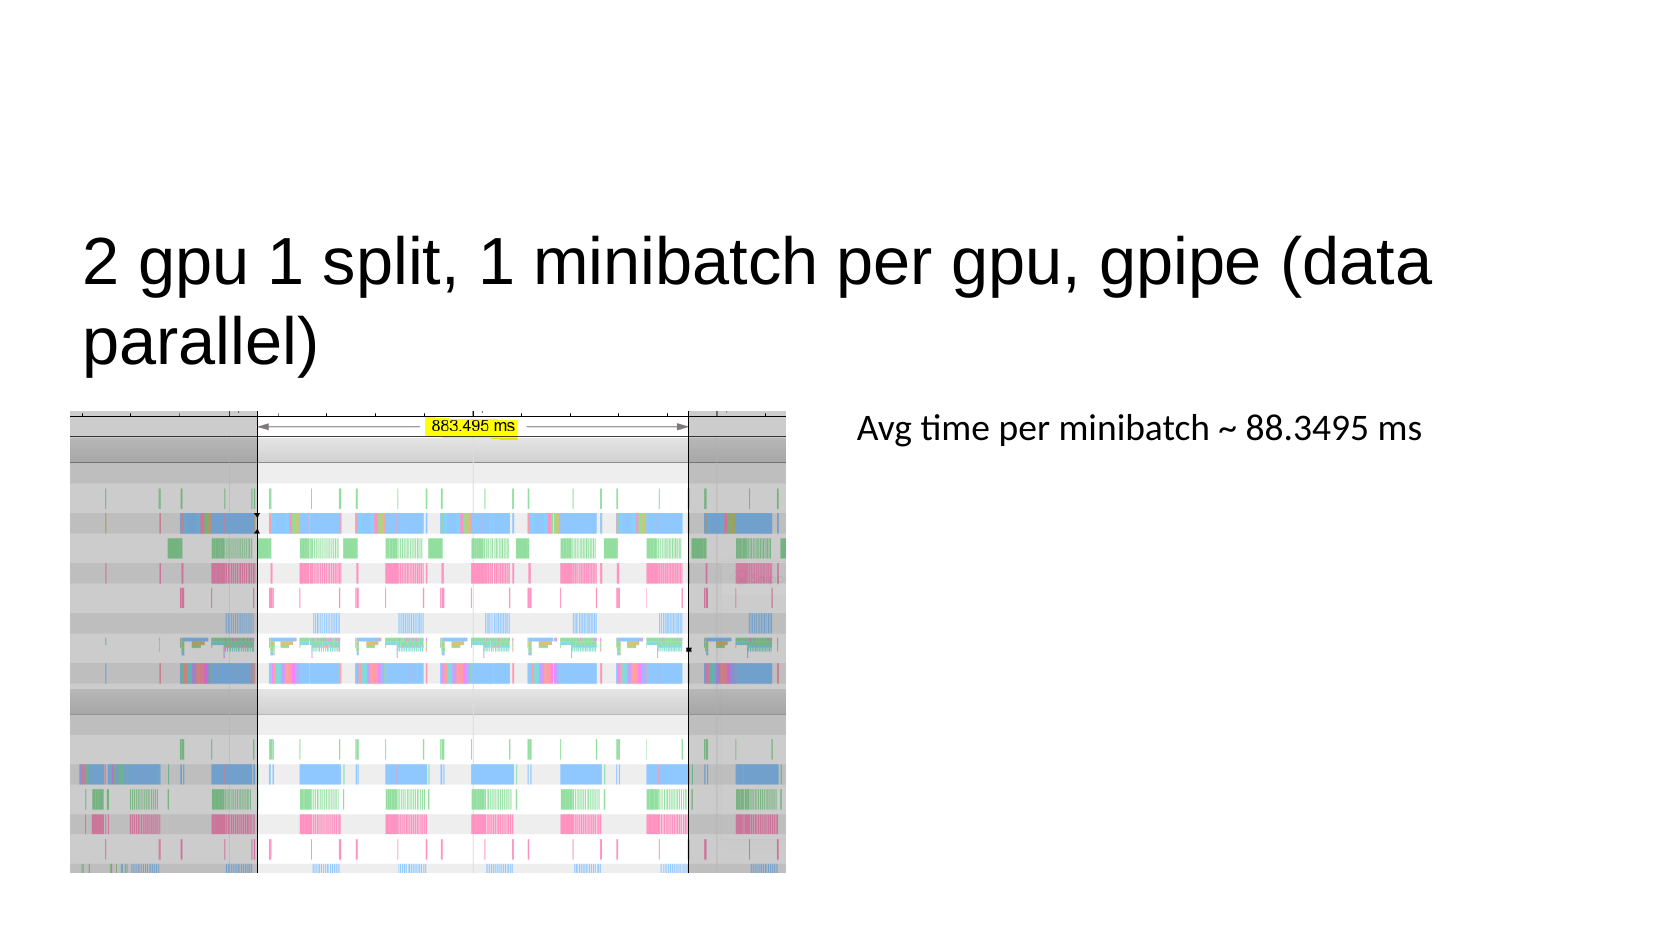

#
2 gpu 1 split, 1 minibatch per gpu, gpipe (data parallel)
Avg time per minibatch ~ 88.3495 ms